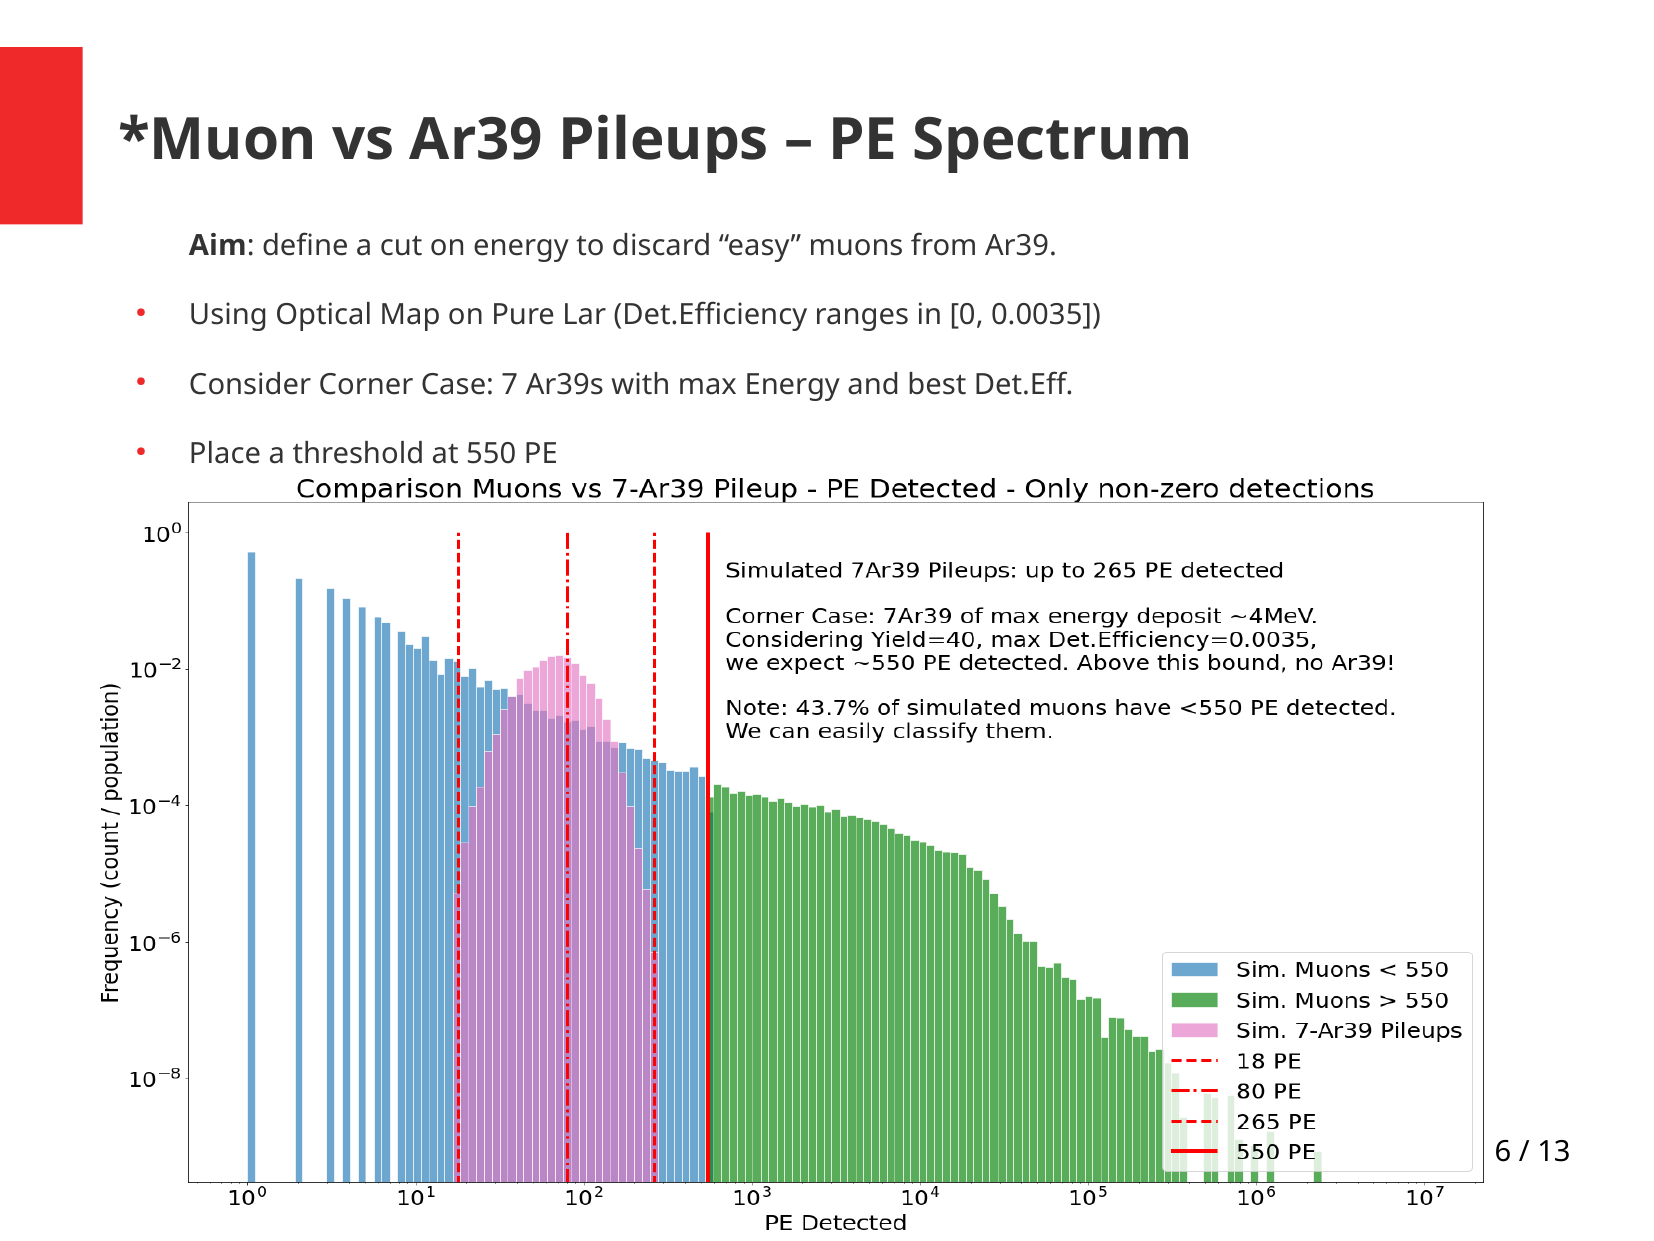

# *Muon vs Ar39 Pileups – PE Spectrum
Aim: define a cut on energy to discard “easy” muons from Ar39.
Using Optical Map on Pure Lar (Det.Efficiency ranges in [0, 0.0035])
Consider Corner Case: 7 Ar39s with max Energy and best Det.Eff.
Place a threshold at 550 PE
6